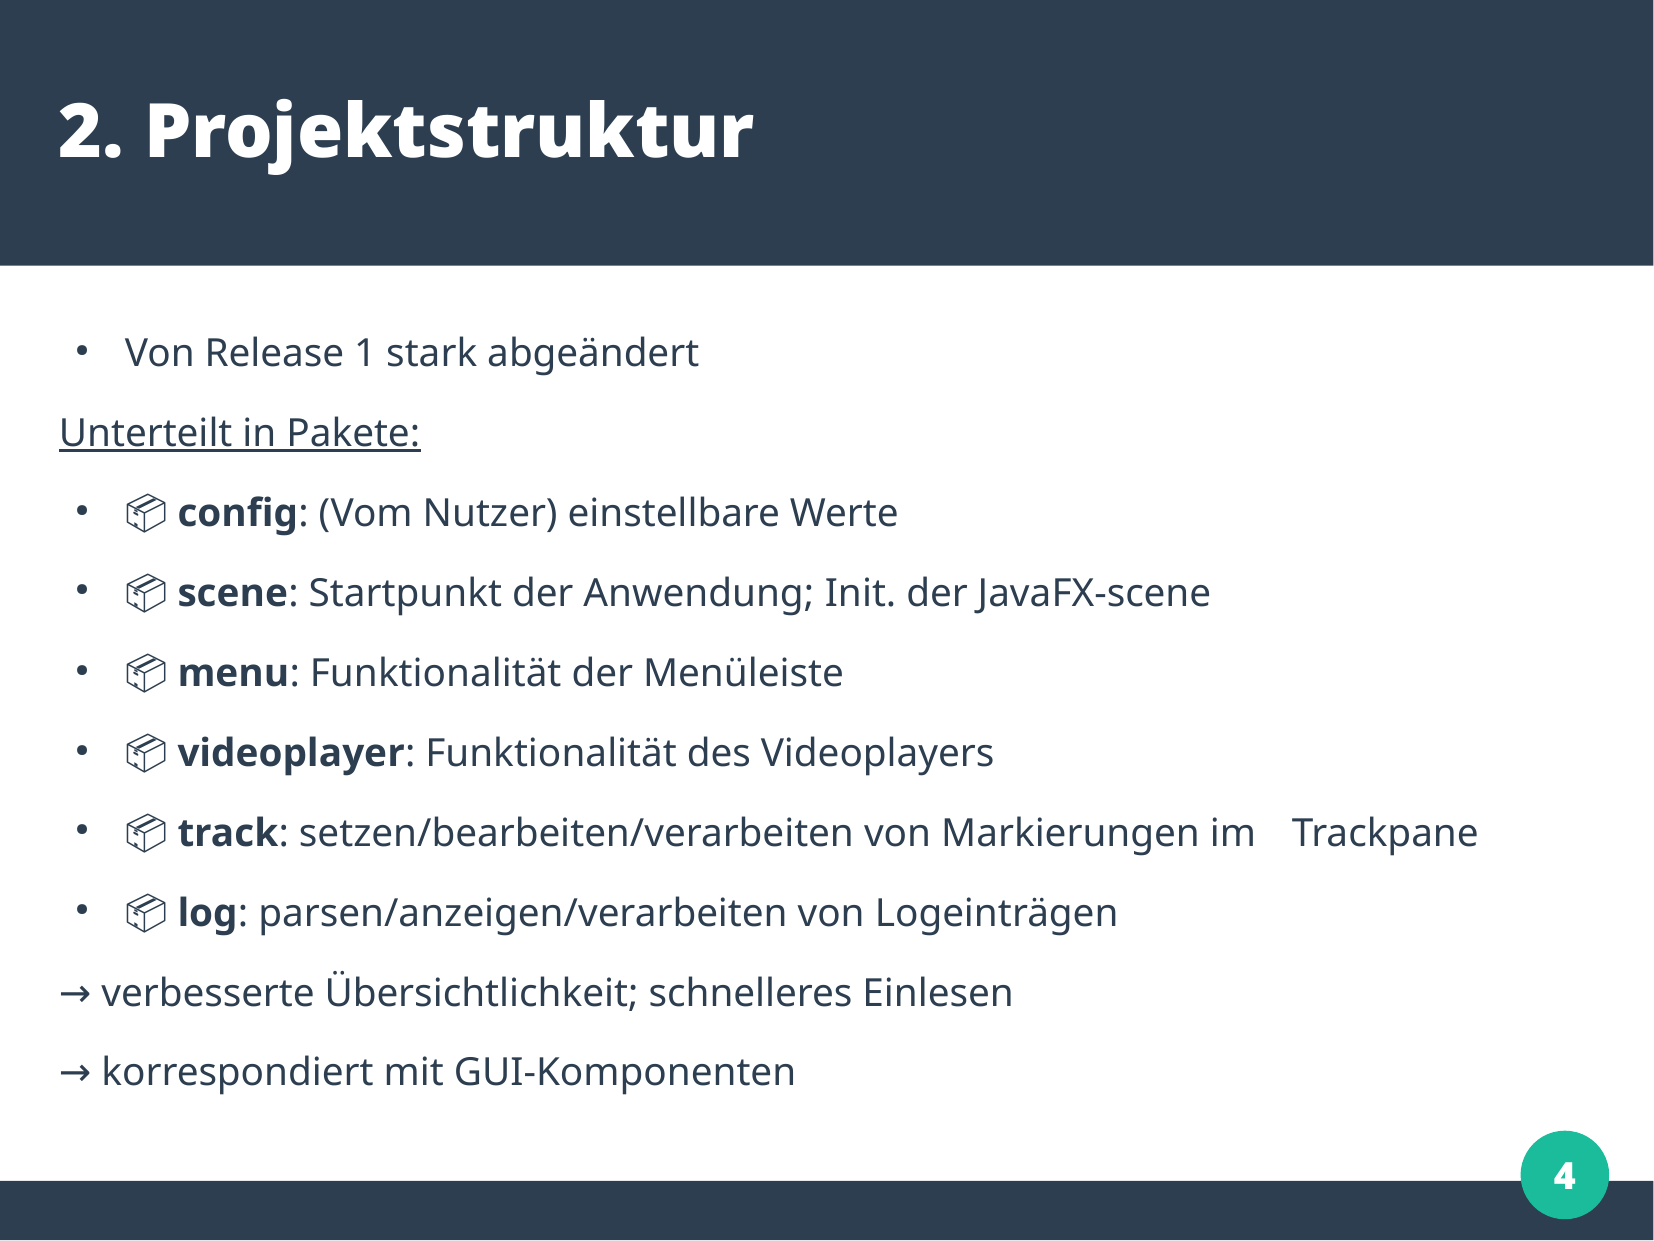

# 2. Projektstruktur
Von Release 1 stark abgeändert
Unterteilt in Pakete:
📦 config: (Vom Nutzer) einstellbare Werte
📦 scene: Startpunkt der Anwendung; Init. der JavaFX-scene
📦 menu: Funktionalität der Menüleiste
📦 videoplayer: Funktionalität des Videoplayers
📦 track: setzen/bearbeiten/verarbeiten von Markierungen im 					Trackpane
📦 log: parsen/anzeigen/verarbeiten von Logeinträgen
→ verbesserte Übersichtlichkeit; schnelleres Einlesen
→ korrespondiert mit GUI-Komponenten
4